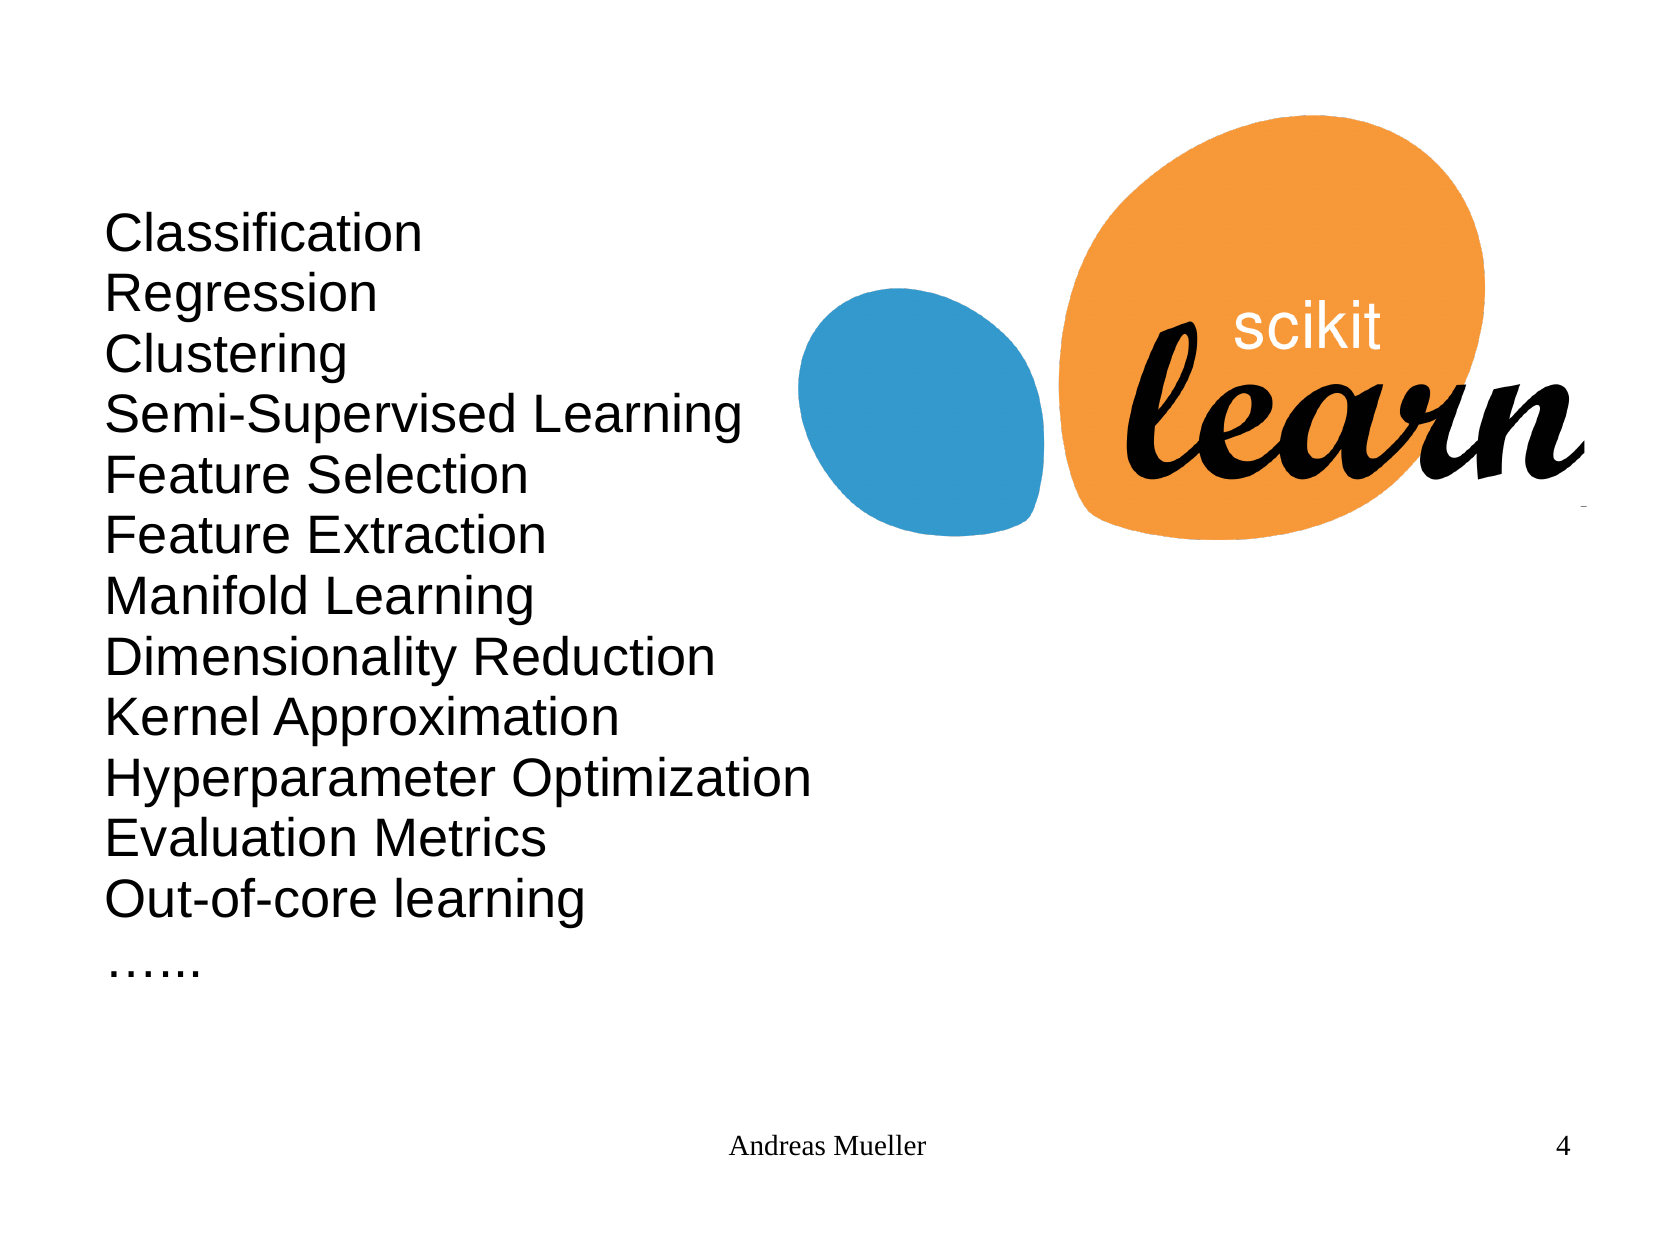

Classification
Regression
Clustering
Semi-Supervised Learning
Feature Selection
Feature Extraction
Manifold Learning
Dimensionality Reduction
Kernel Approximation
Hyperparameter Optimization
Evaluation Metrics
Out-of-core learning
…...
Andreas Mueller
4